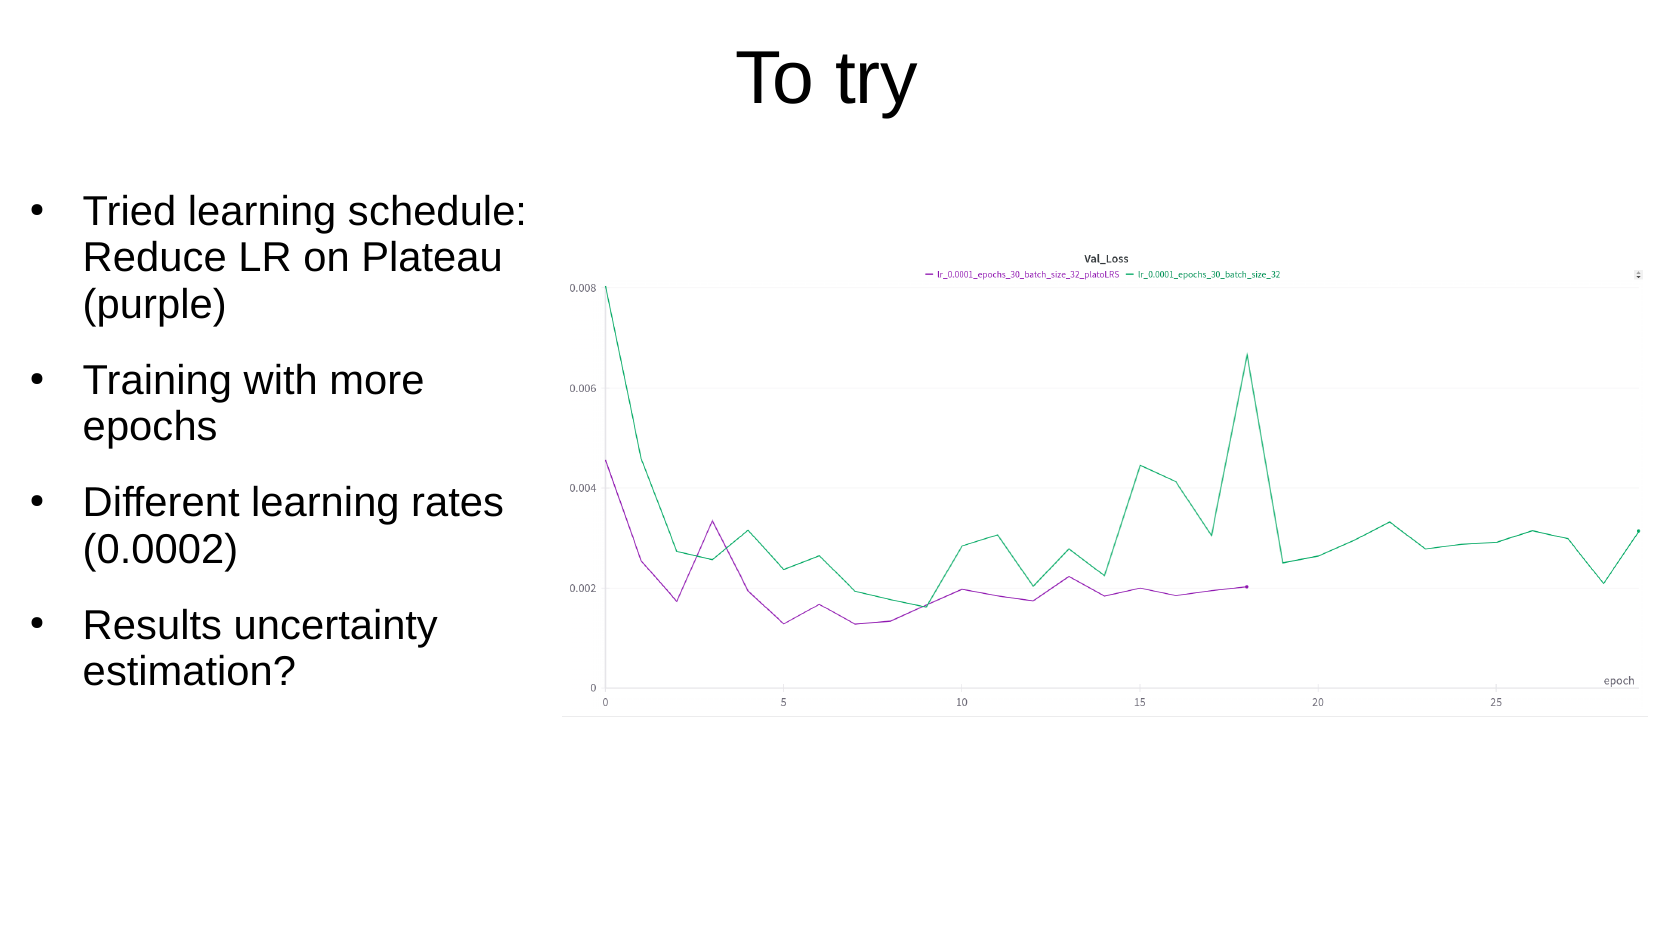

# To try
Tried learning schedule: Reduce LR on Plateau (purple)
Training with more epochs
Different learning rates (0.0002)
Results uncertainty estimation?